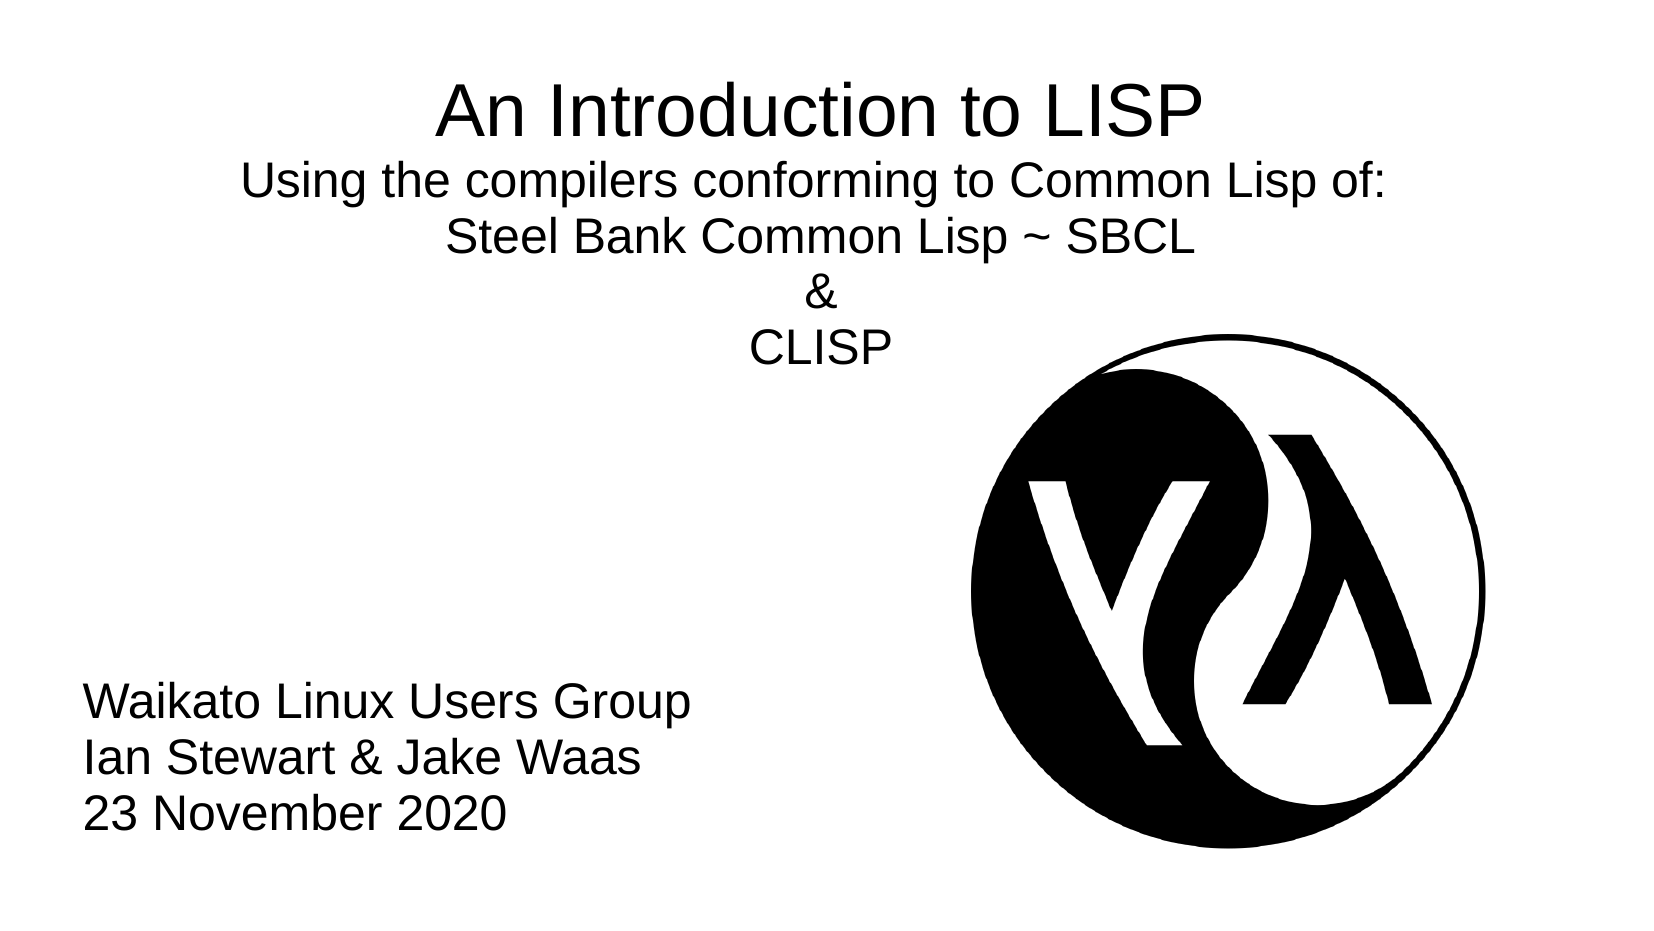

# An Introduction to LISP Using the compilers conforming to Common Lisp of: Steel Bank Common Lisp ~ SBCL & CLISP
Waikato Linux Users Group
Ian Stewart & Jake Waas
23 November 2020